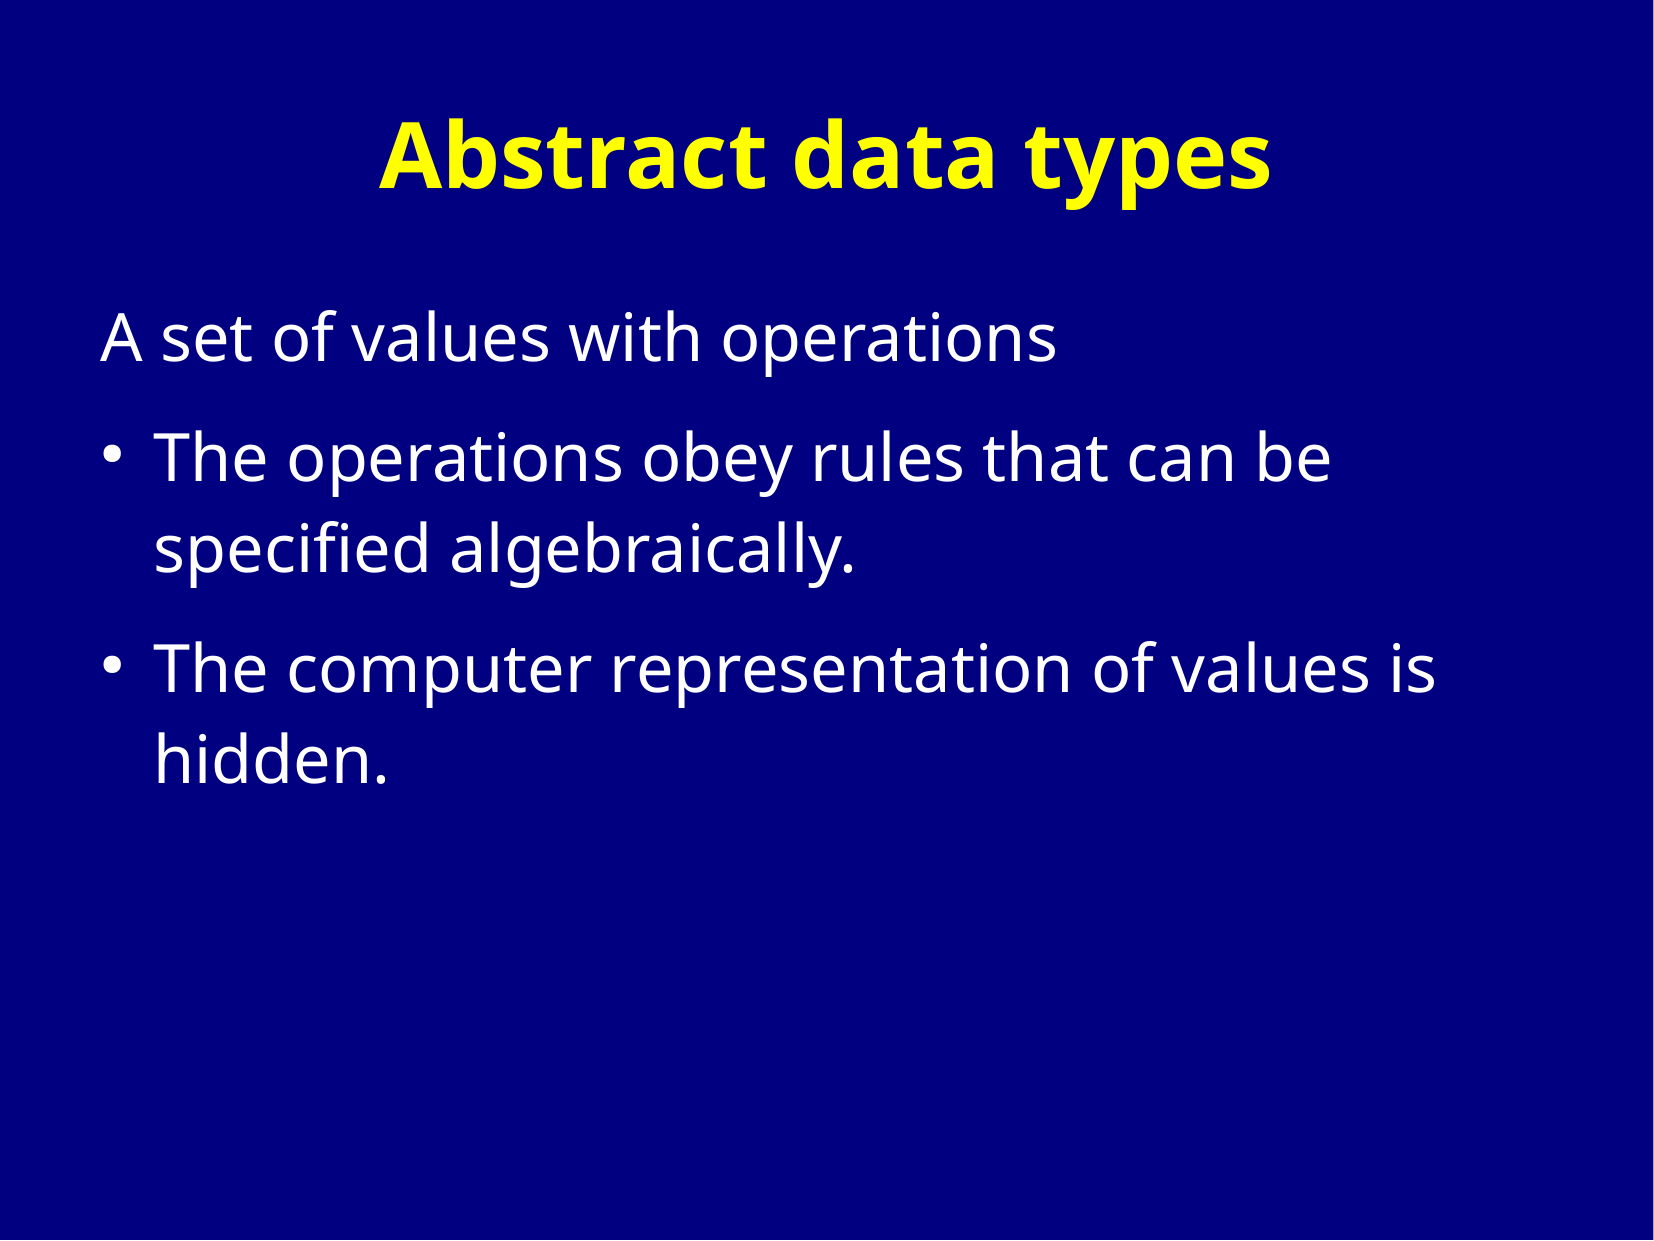

# Abstract data types
A set of values with operations
The operations obey rules that can be specified algebraically.
The computer representation of values is hidden.